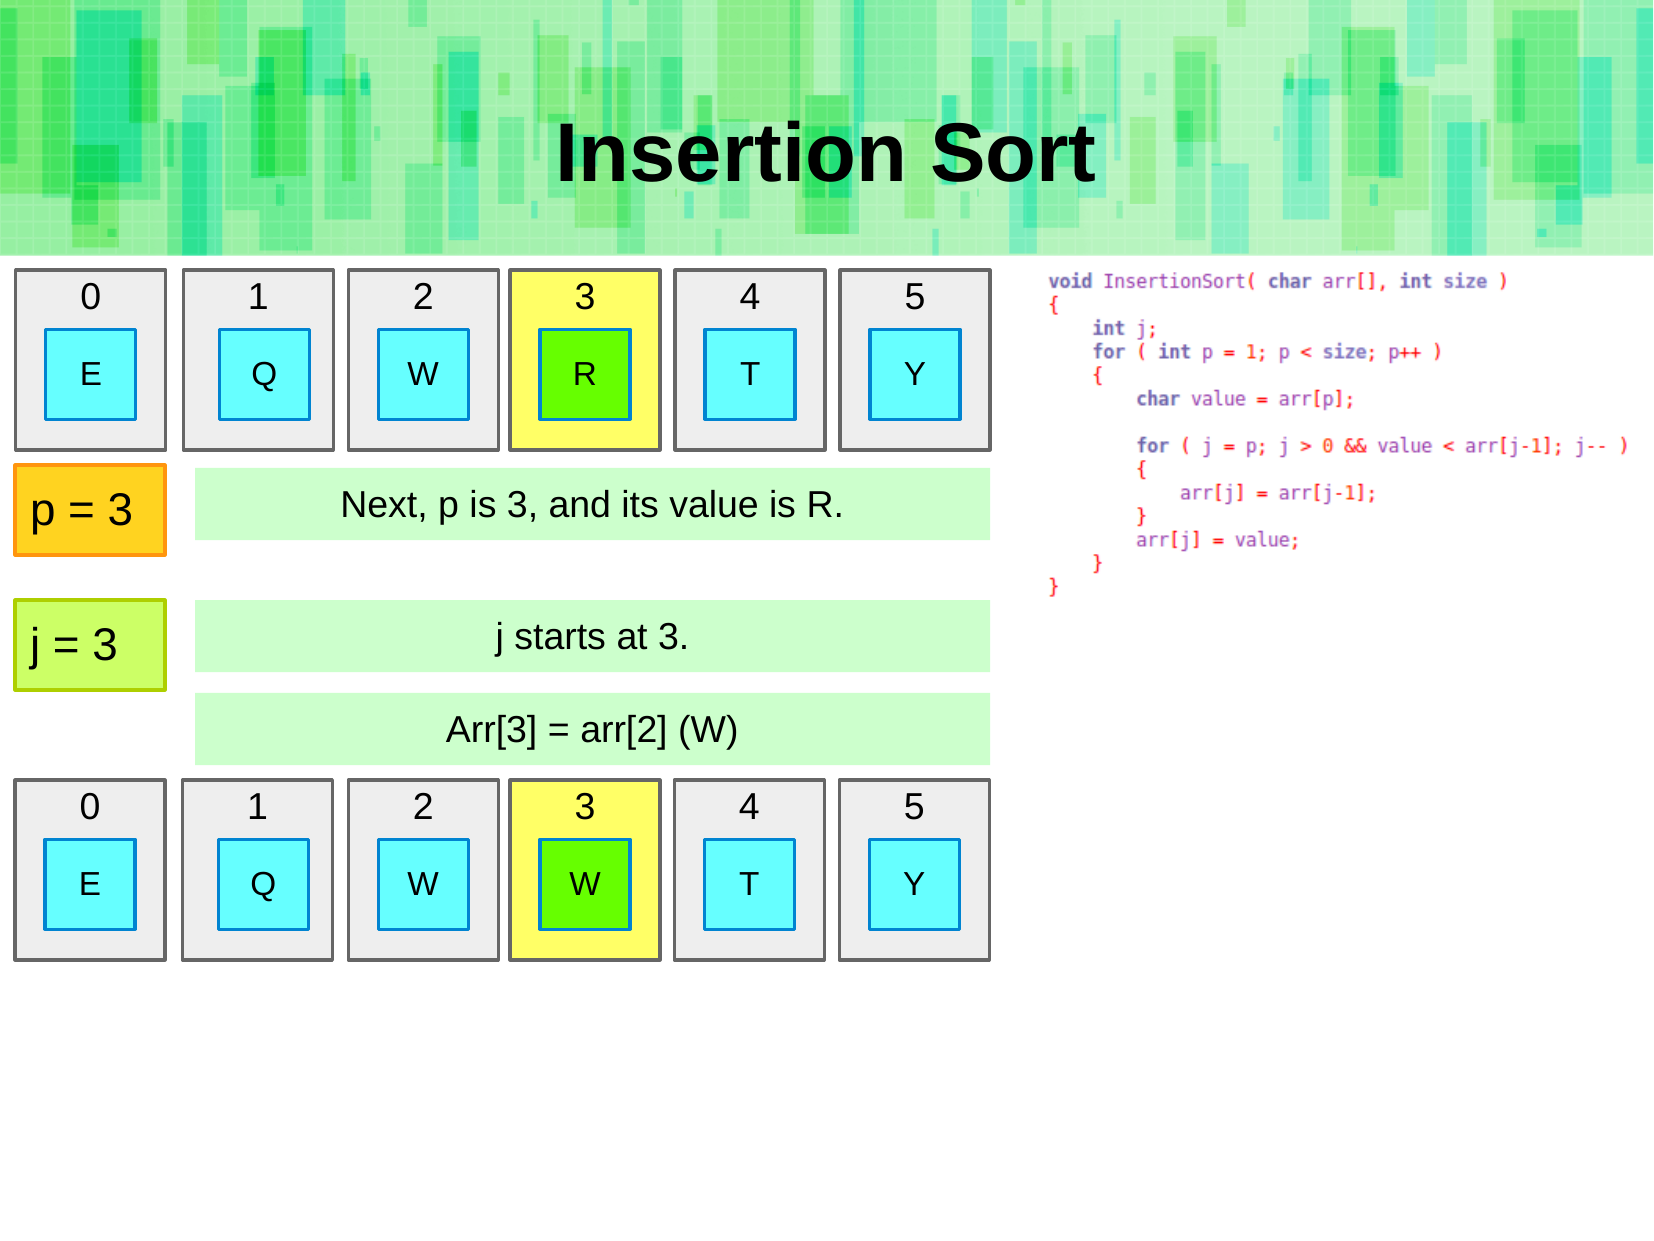

# Insertion Sort
0
1
2
3
4
5
E
Q
W
R
T
Y
p = 3
Next, p is 3, and its value is R.
j = 3
j starts at 3.
Arr[3] = arr[2] (W)
0
1
2
3
4
5
E
Q
W
W
T
Y